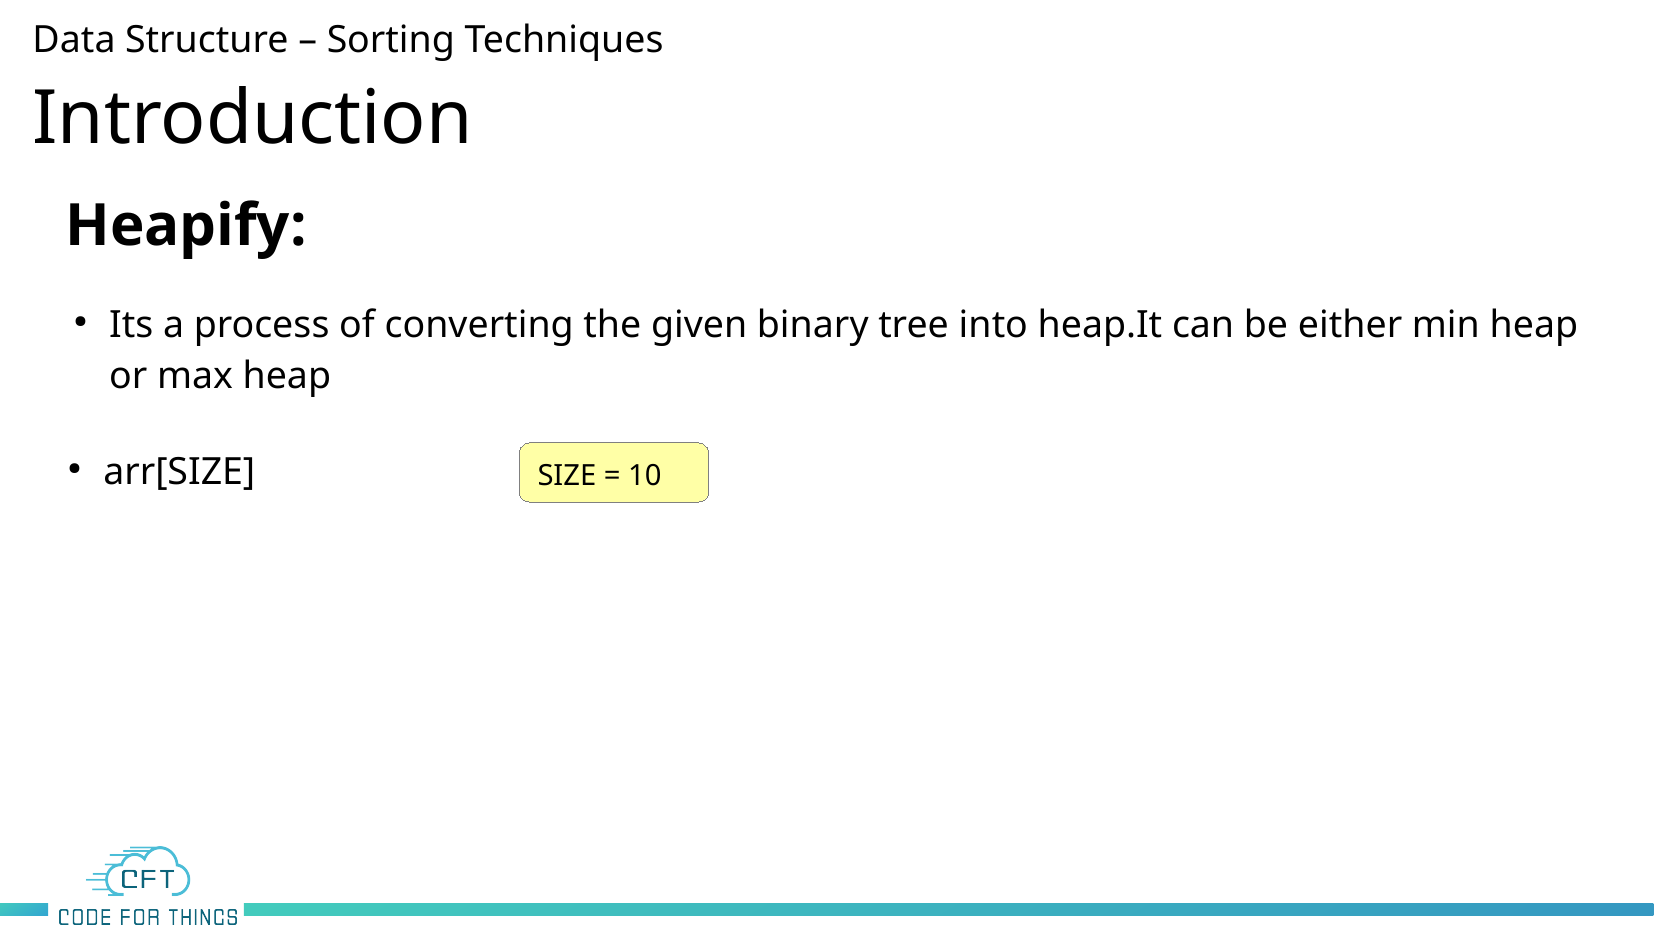

# Data Structure – Sorting Techniques Introduction
 Heapify:
Its a process of converting the given binary tree into heap.It can be either min heap or max heap
arr[SIZE]
SIZE = 10